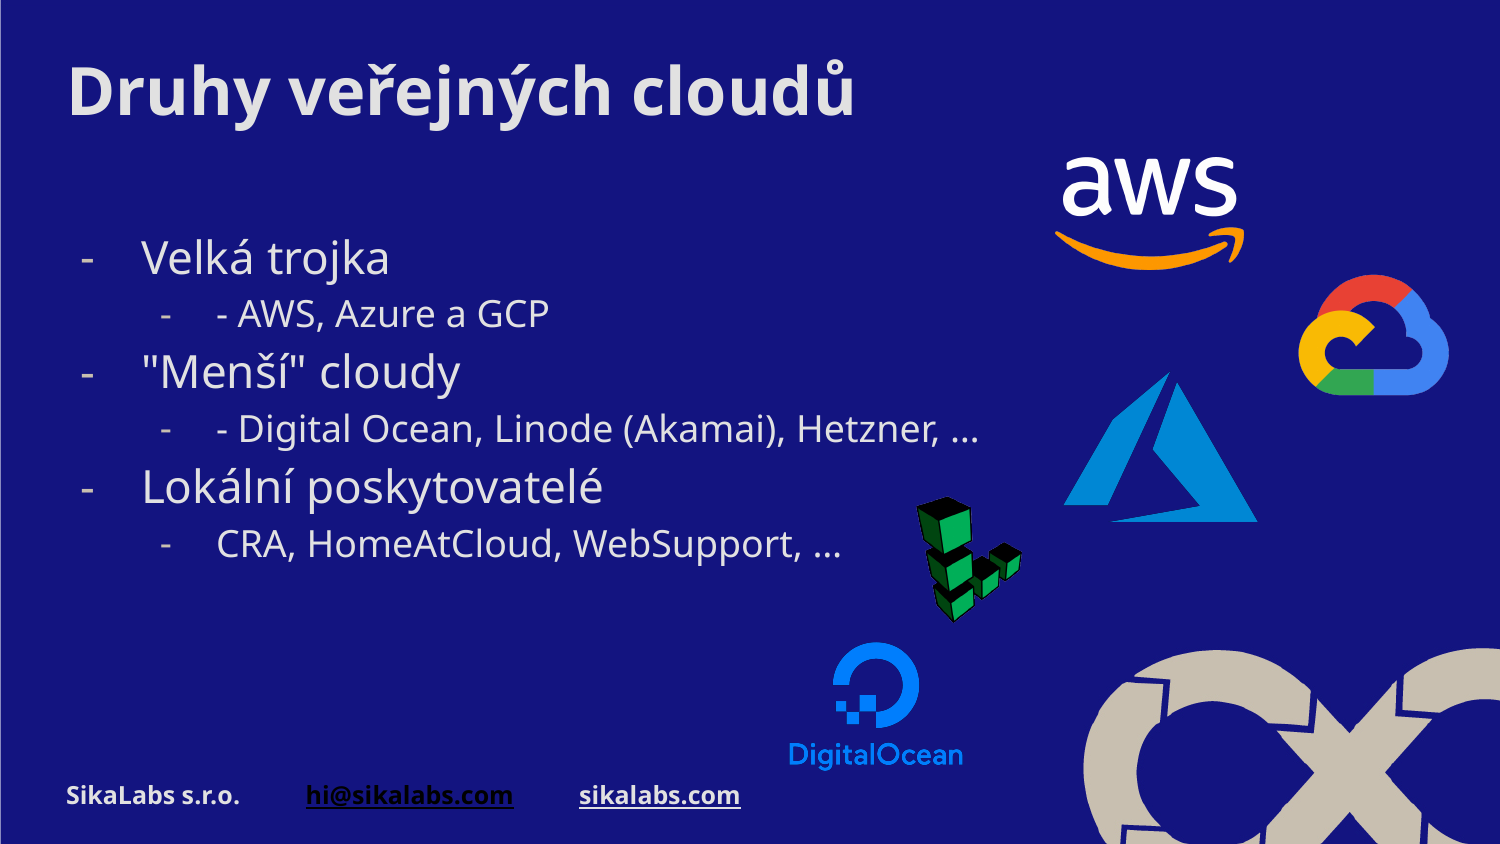

# Druhy veřejných cloudů
Velká trojka
- AWS, Azure a GCP
"Menší" cloudy
- Digital Ocean, Linode (Akamai), Hetzner, …
Lokální poskytovatelé
CRA, HomeAtCloud, WebSupport, …